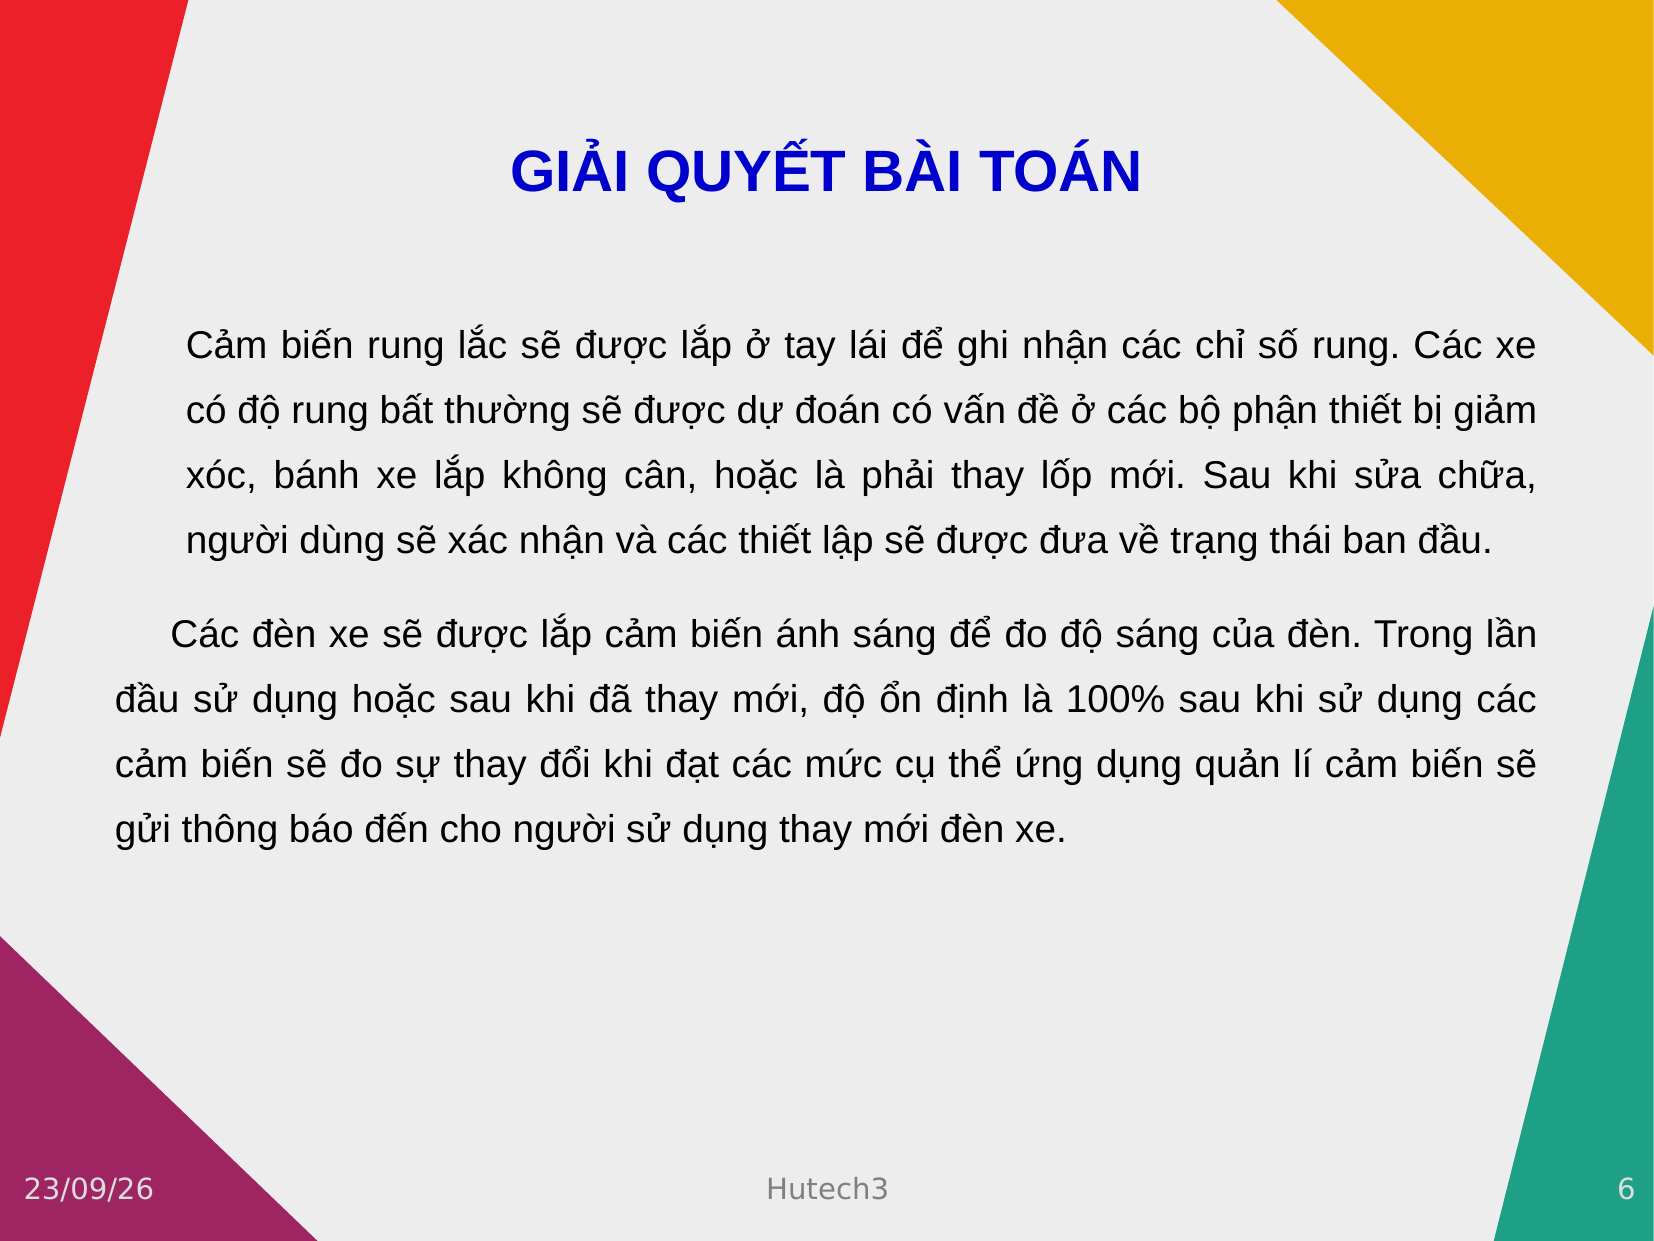

# GIẢI QUYẾT BÀI TOÁN
Cảm biến rung lắc sẽ được lắp ở tay lái để ghi nhận các chỉ số rung. Các xe có độ rung bất thường sẽ được dự đoán có vấn đề ở các bộ phận thiết bị giảm xóc, bánh xe lắp không cân, hoặc là phải thay lốp mới. Sau khi sửa chữa, người dùng sẽ xác nhận và các thiết lập sẽ được đưa về trạng thái ban đầu.
Các đèn xe sẽ được lắp cảm biến ánh sáng để đo độ sáng của đèn. Trong lần đầu sử dụng hoặc sau khi đã thay mới, độ ổn định là 100% sau khi sử dụng các cảm biến sẽ đo sự thay đổi khi đạt các mức cụ thể ứng dụng quản lí cảm biến sẽ gửi thông báo đến cho người sử dụng thay mới đèn xe.
Hutech3
6